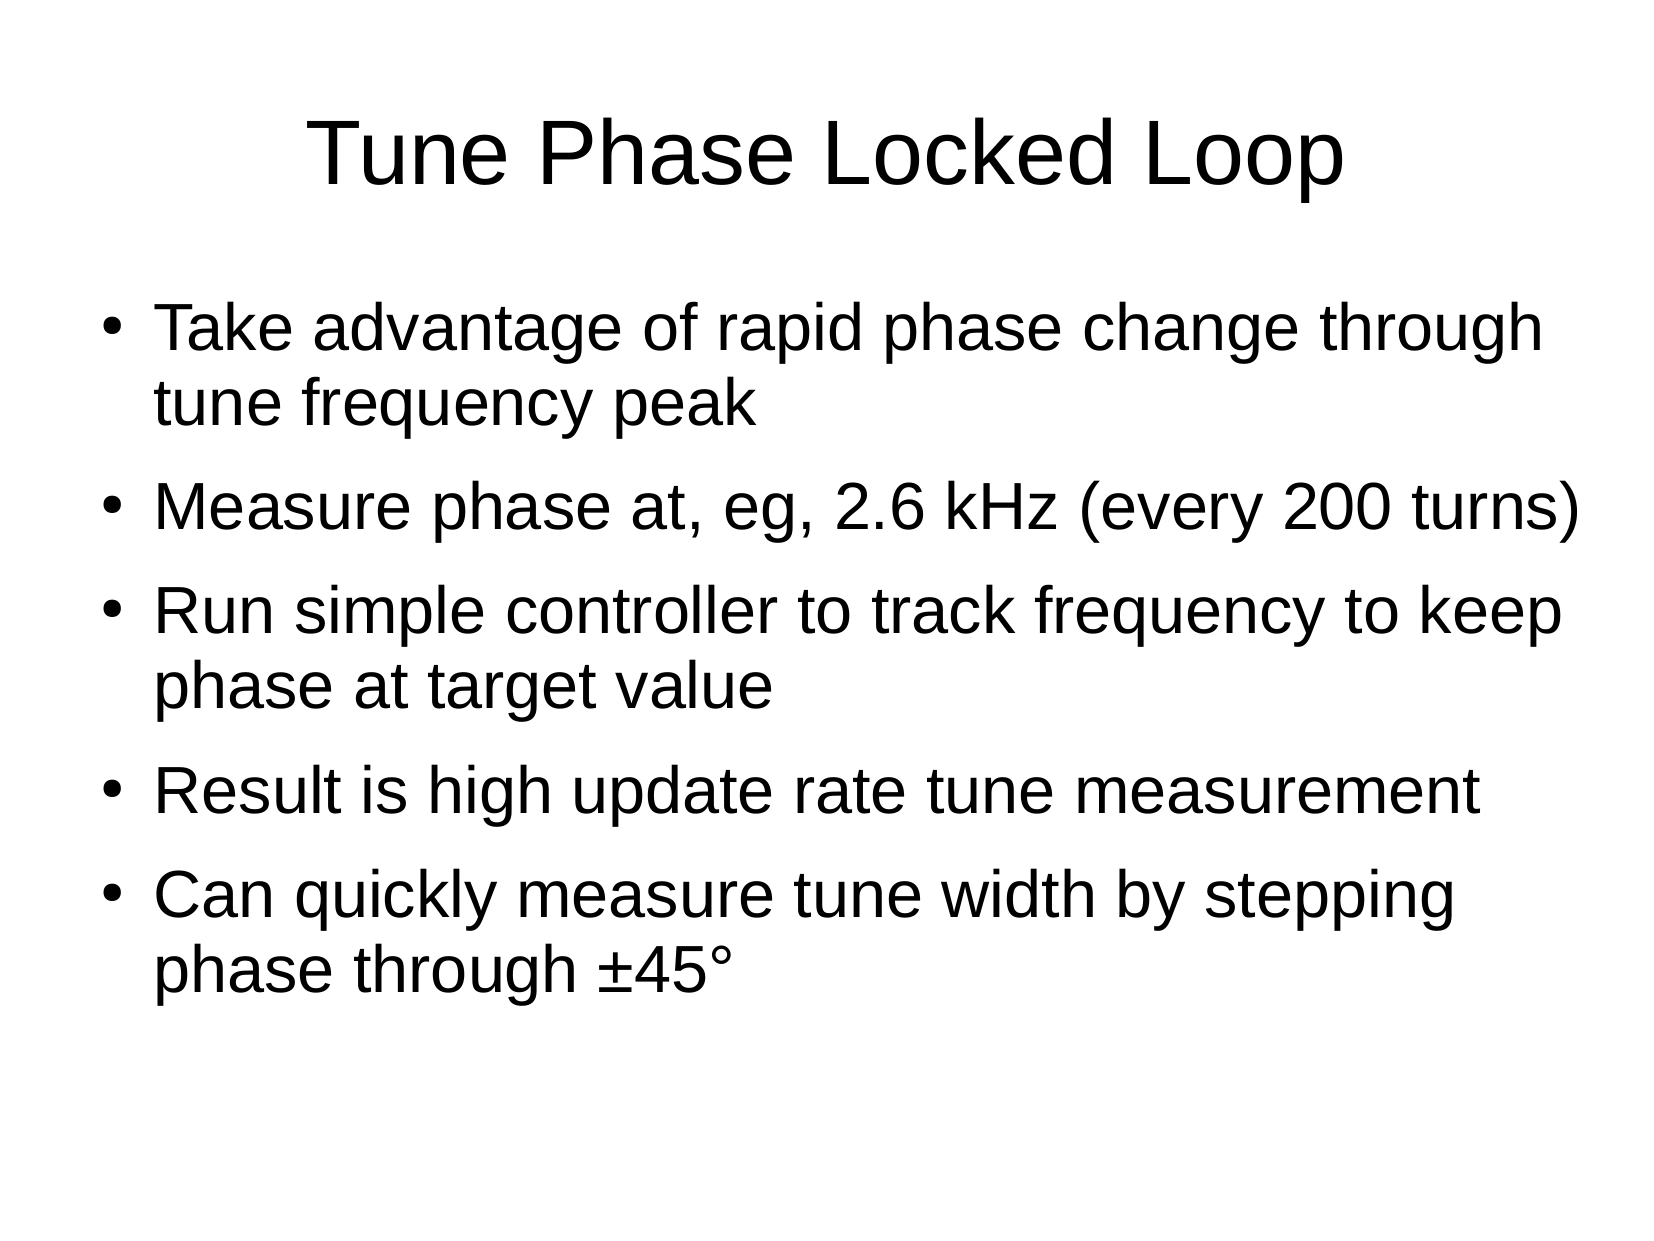

# Tune Phase Locked Loop
Take advantage of rapid phase change through tune frequency peak
Measure phase at, eg, 2.6 kHz (every 200 turns)
Run simple controller to track frequency to keep phase at target value
Result is high update rate tune measurement
Can quickly measure tune width by stepping phase through ±45°